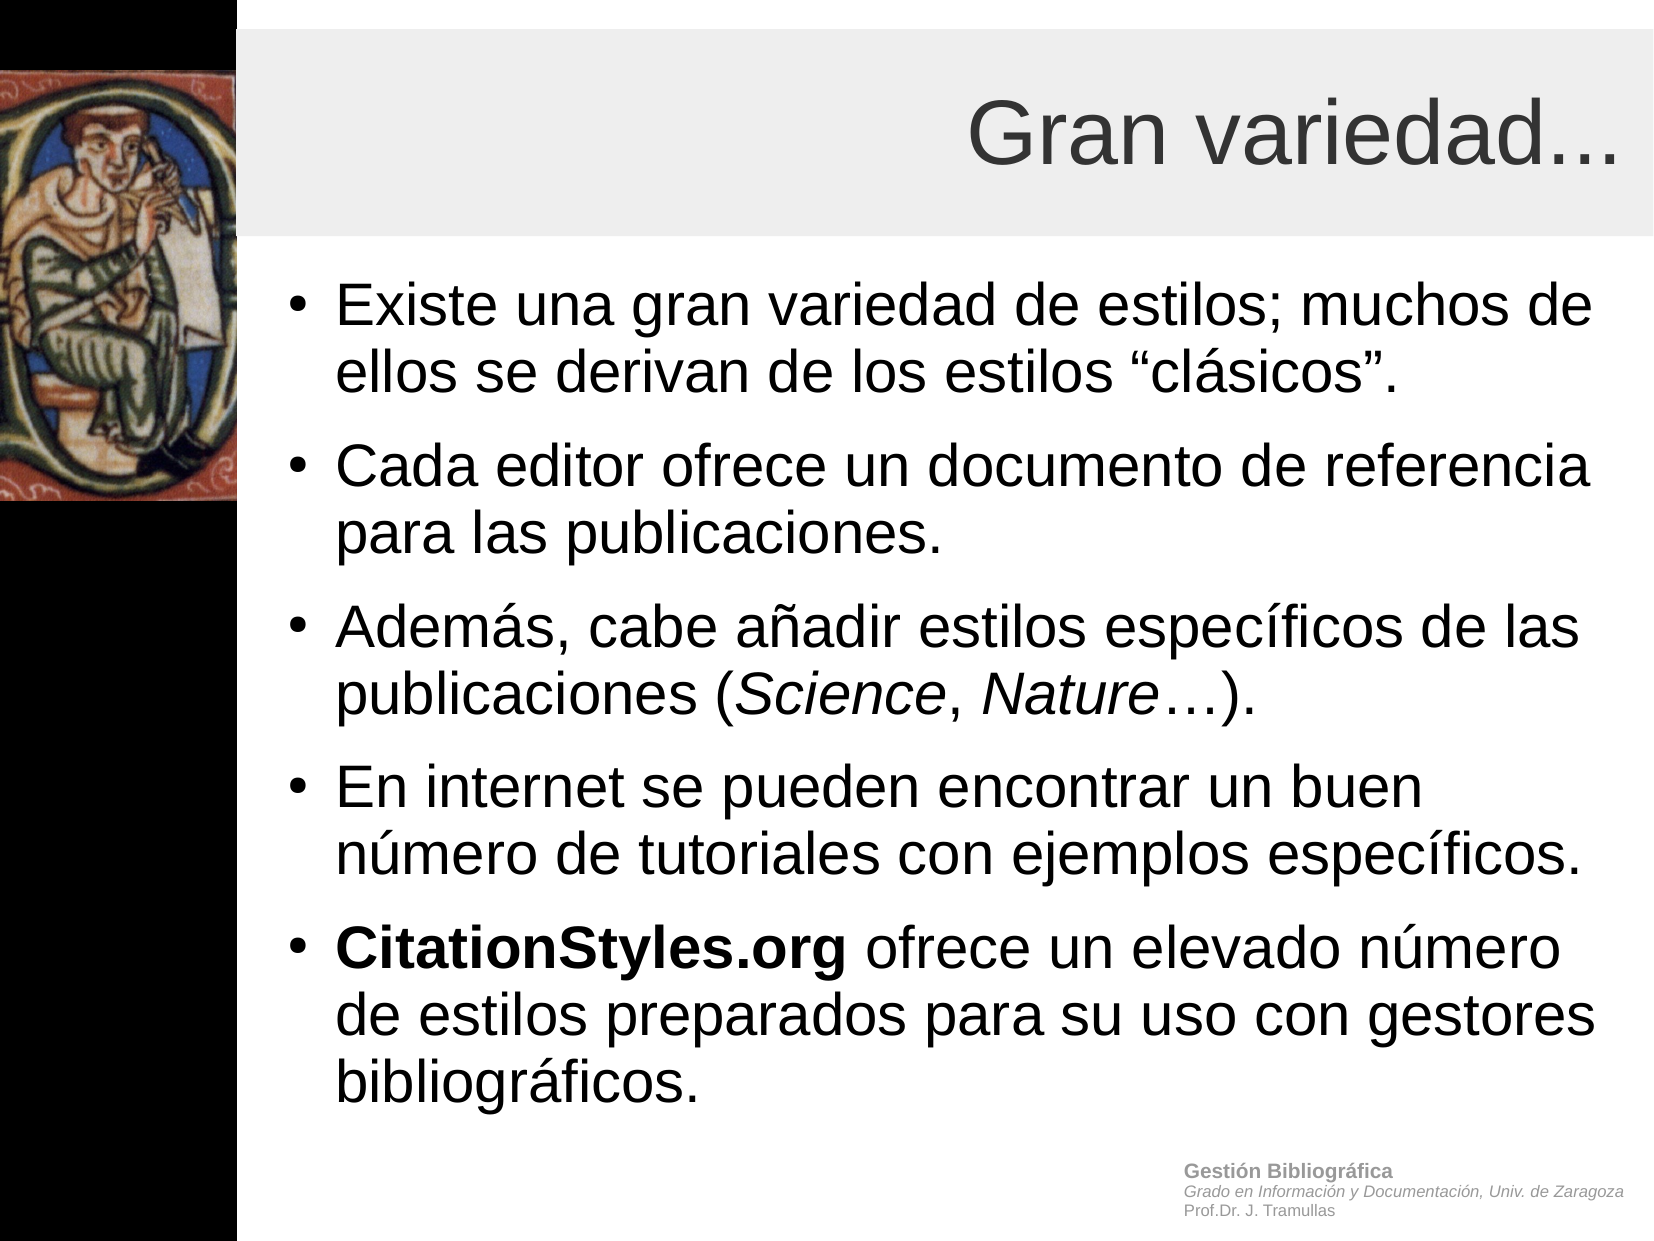

# Gran variedad...
Existe una gran variedad de estilos; muchos de ellos se derivan de los estilos “clásicos”.
Cada editor ofrece un documento de referencia para las publicaciones.
Además, cabe añadir estilos específicos de las publicaciones (Science, Nature…).
En internet se pueden encontrar un buen número de tutoriales con ejemplos específicos.
CitationStyles.org ofrece un elevado número de estilos preparados para su uso con gestores bibliográficos.